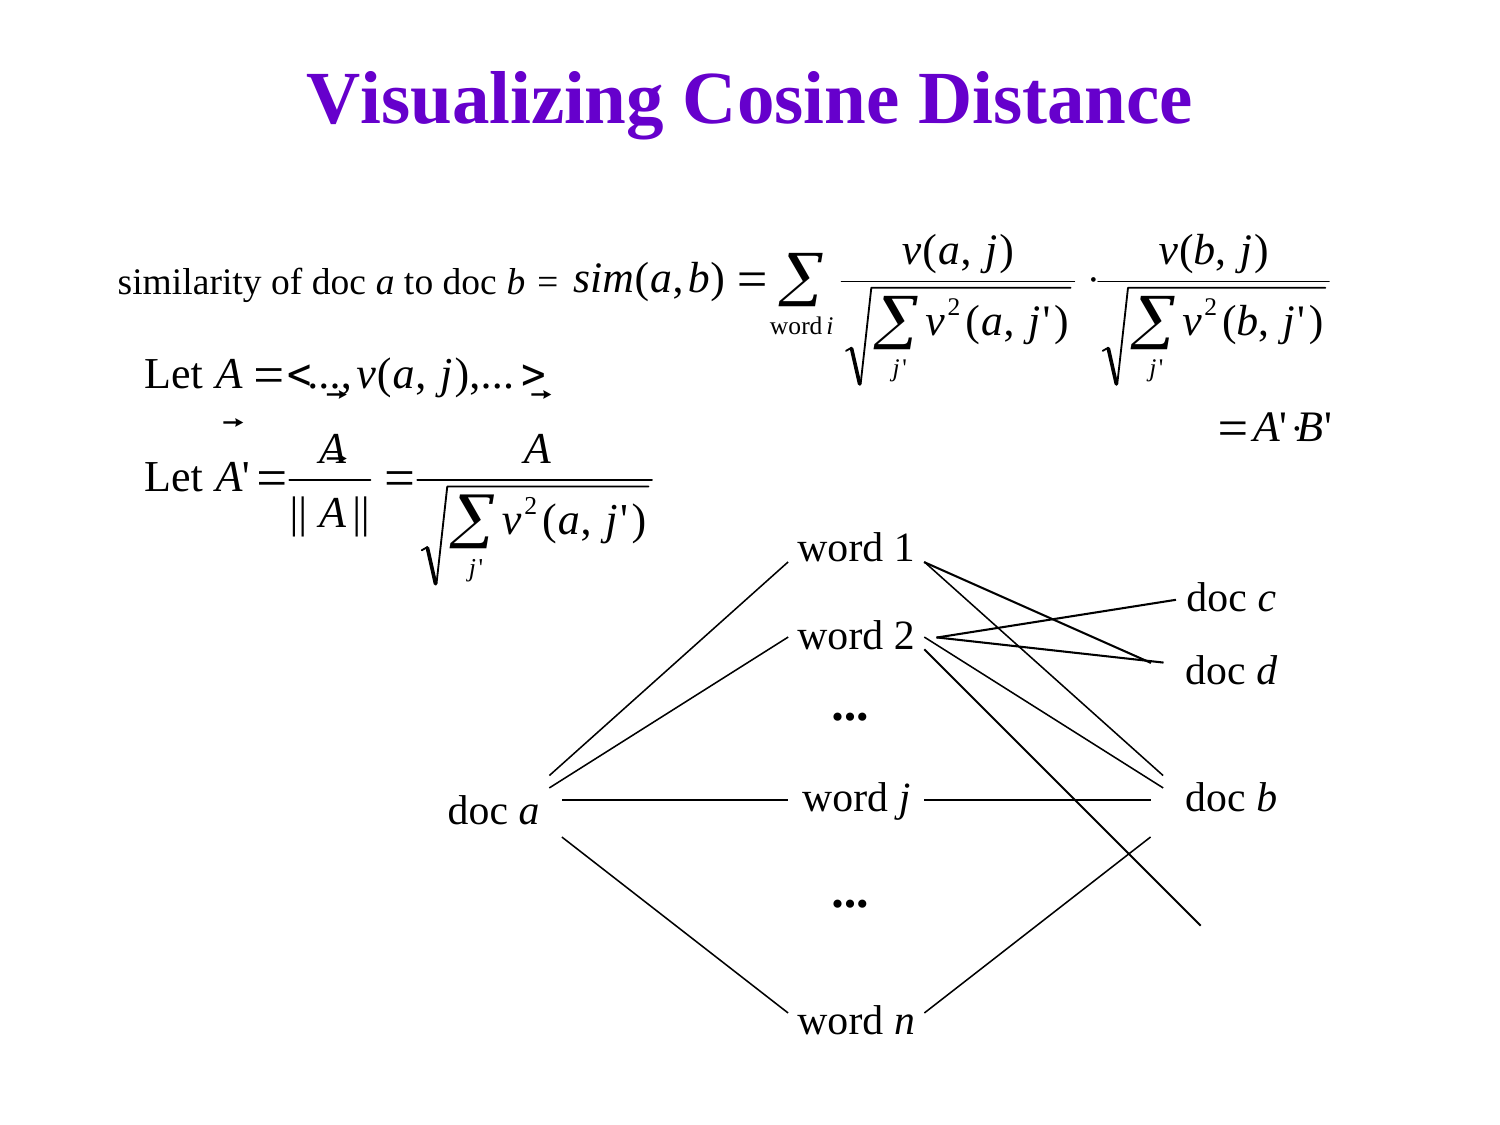

# Visualizing Cosine Distance
similarity of doc a to doc b =
word 1
doc c
word 2
doc d
...
word j
doc b
doc a
...
word n